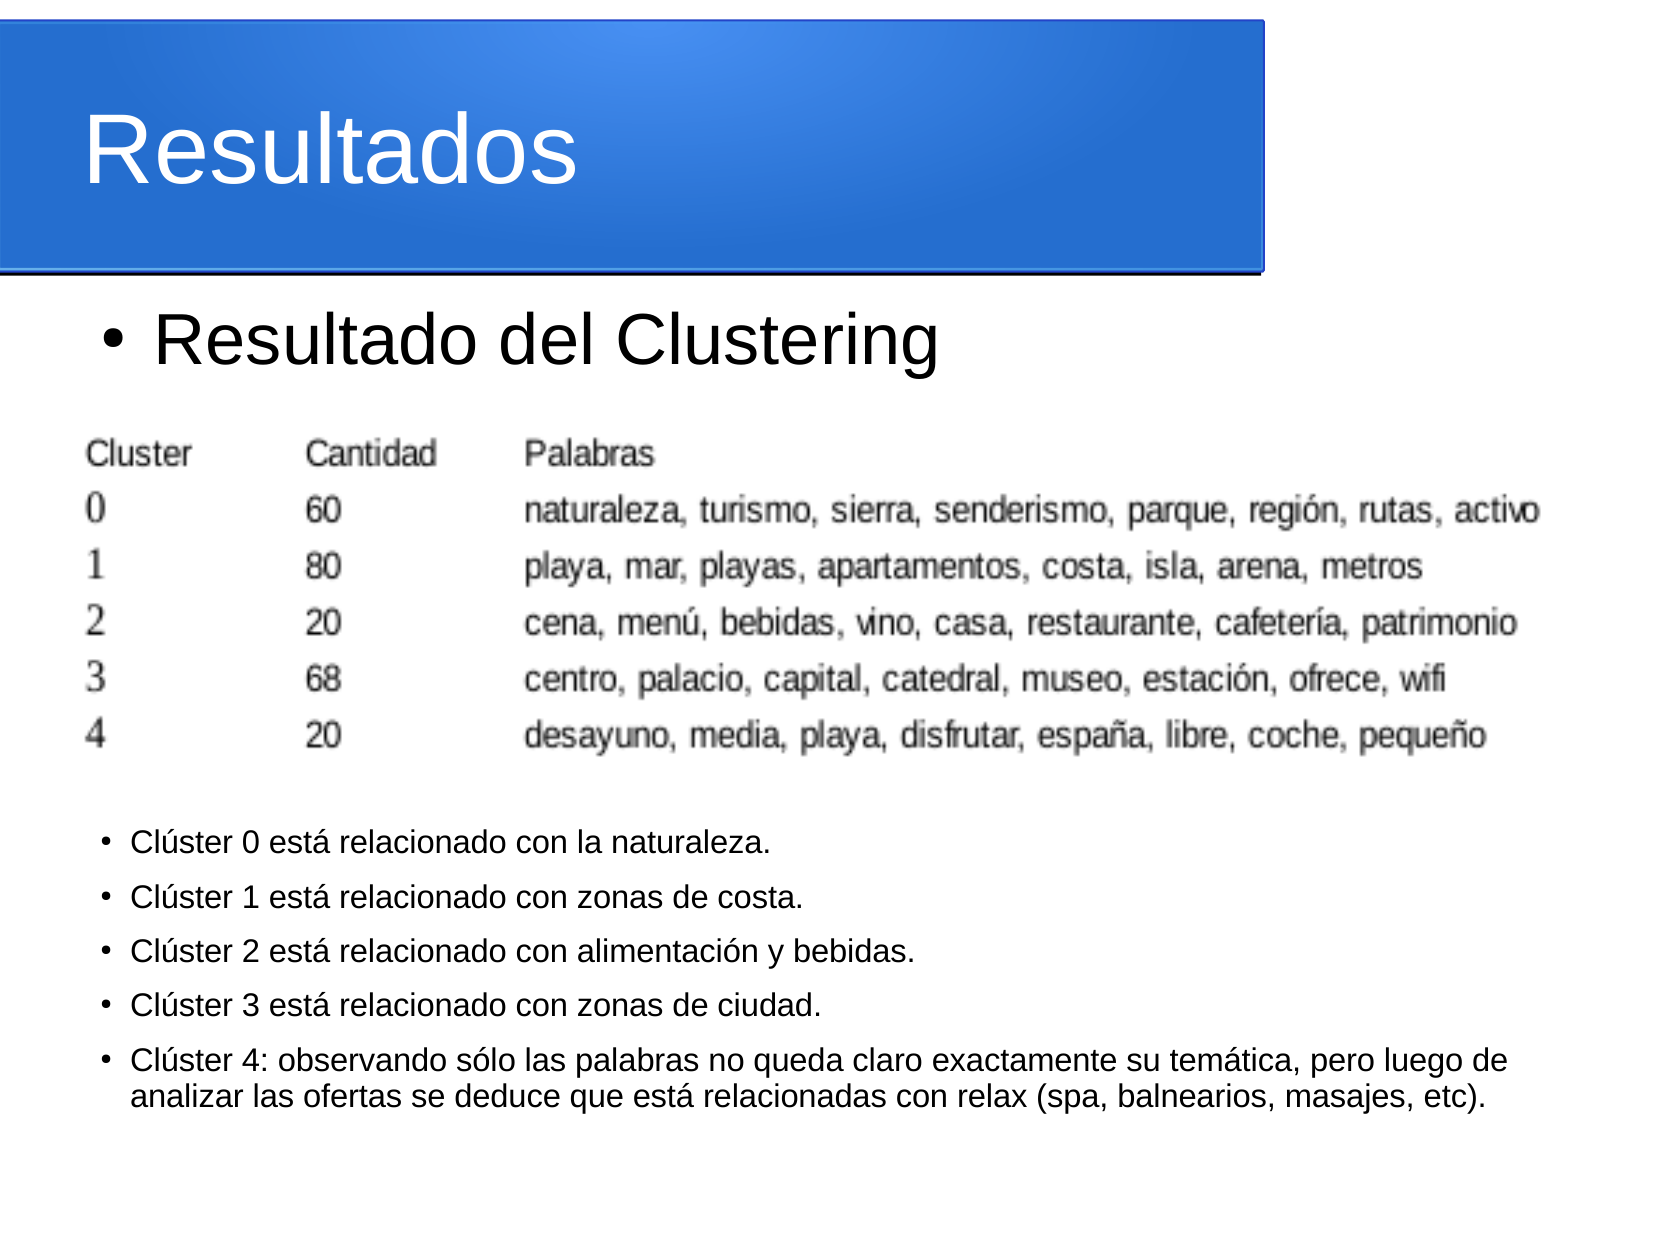

# Resultados
Resultado del Clustering
Clúster 0 está relacionado con la naturaleza.
Clúster 1 está relacionado con zonas de costa.
Clúster 2 está relacionado con alimentación y bebidas.
Clúster 3 está relacionado con zonas de ciudad.
Clúster 4: observando sólo las palabras no queda claro exactamente su temática, pero luego de analizar las ofertas se deduce que está relacionadas con relax (spa, balnearios, masajes, etc).